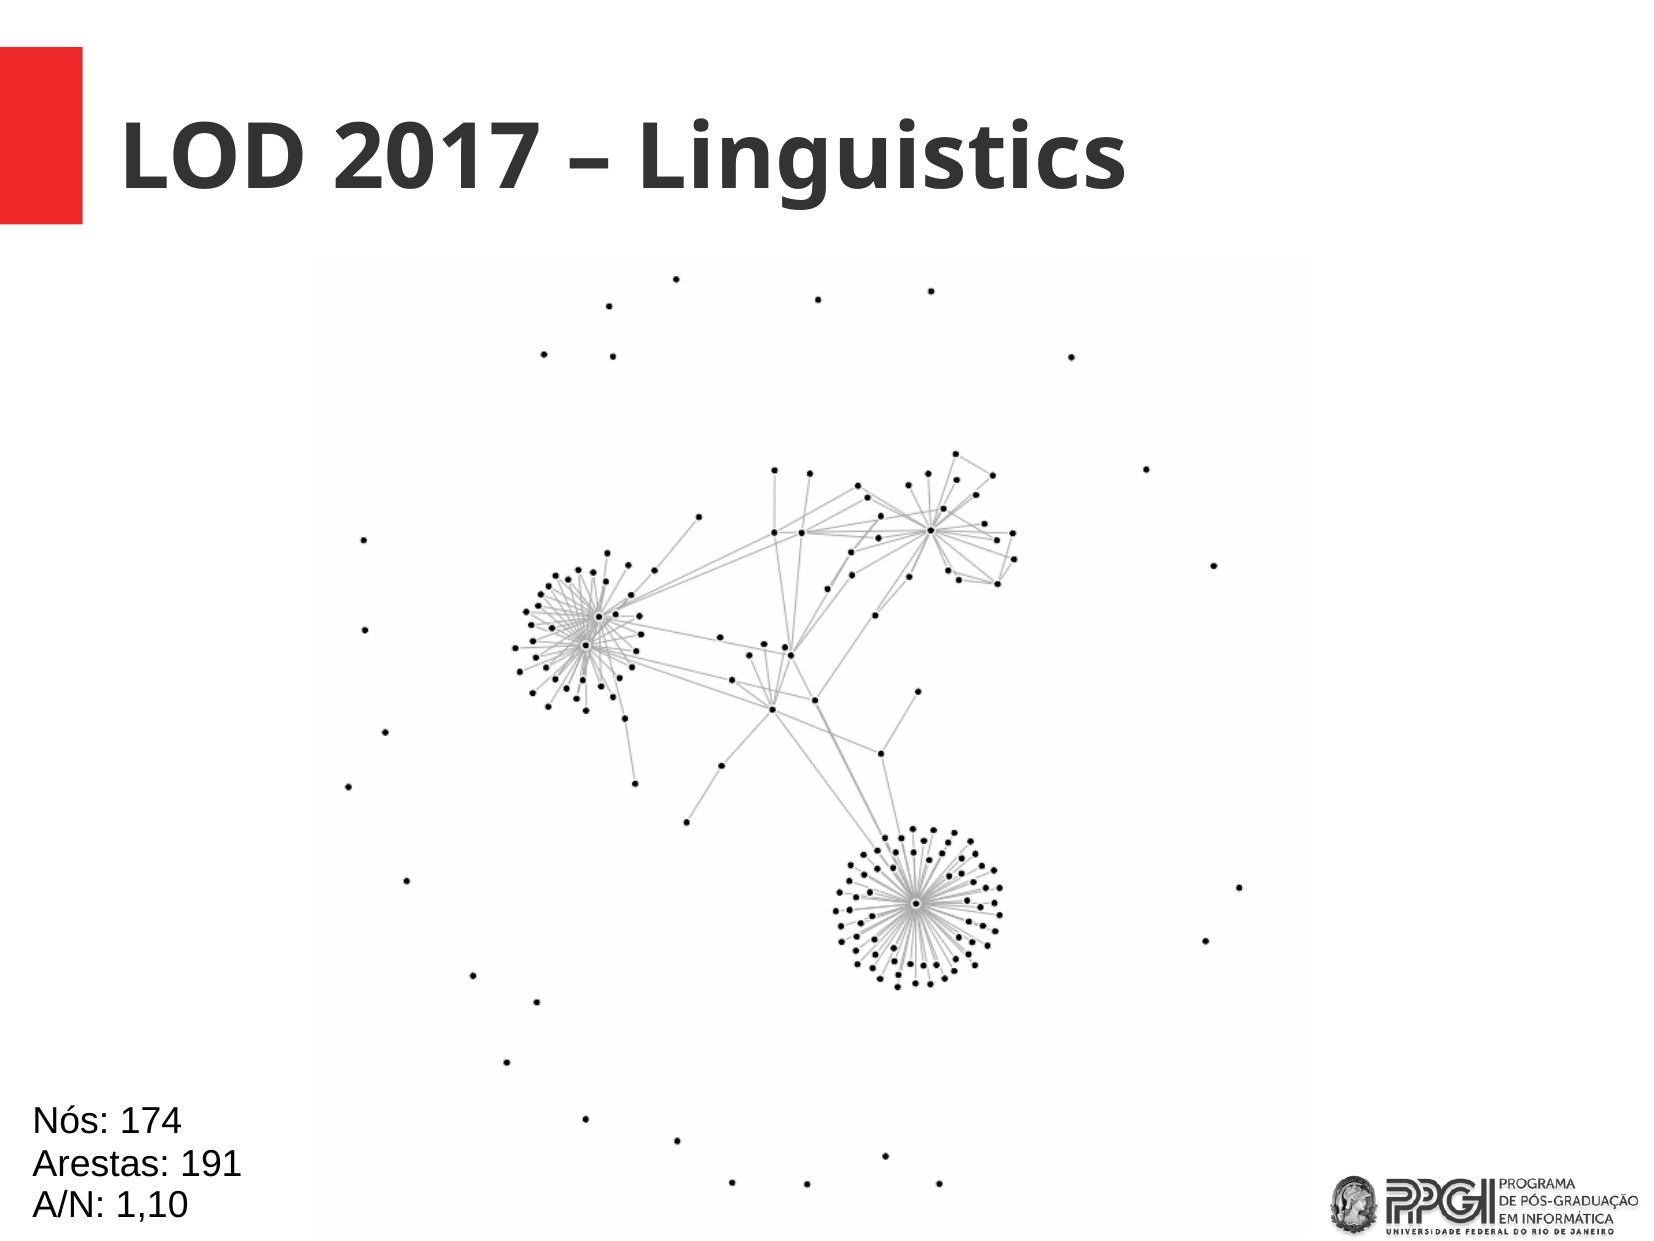

# LOD 2017 – Linguistics
Nós: 174
Arestas: 191
A/N: 1,10